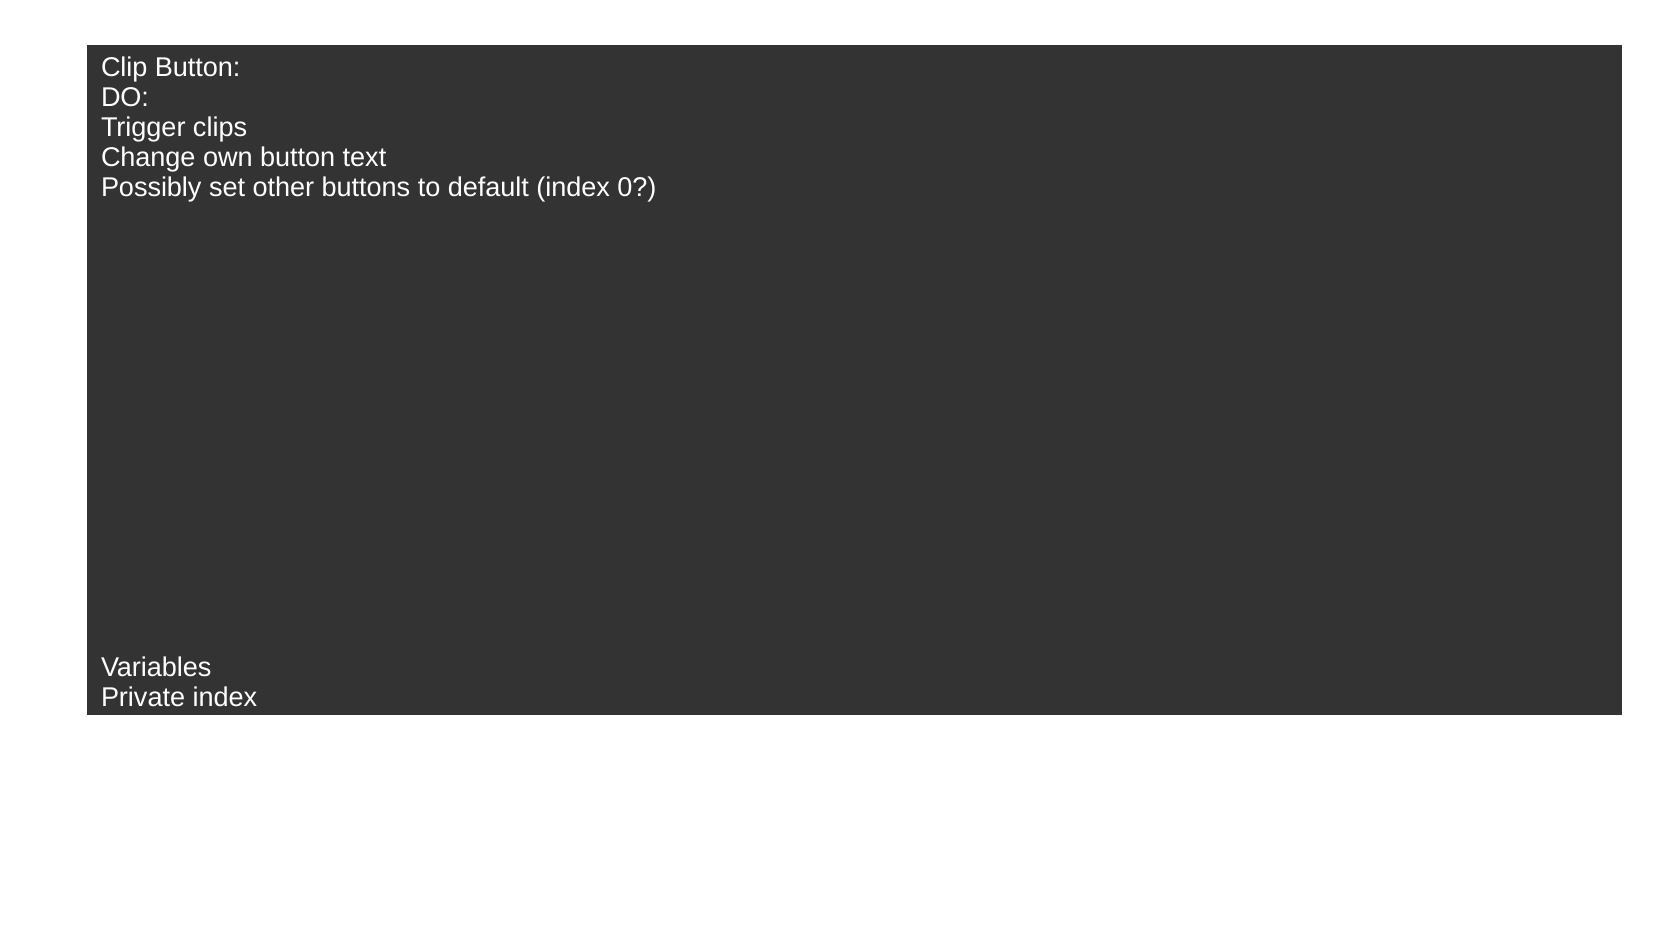

Clip Button:
DO:
Trigger clips
Change own button text
Possibly set other buttons to default (index 0?)
Variables
Private index
Public scene
Public ButtonGroup (for all of the same group, each will set all others to index 0)
Public bool automatic clip plays (this will just play each clip in the scene based on clicks)
Public type?
Types:
Each click = next clip in scene
Create array of click actions